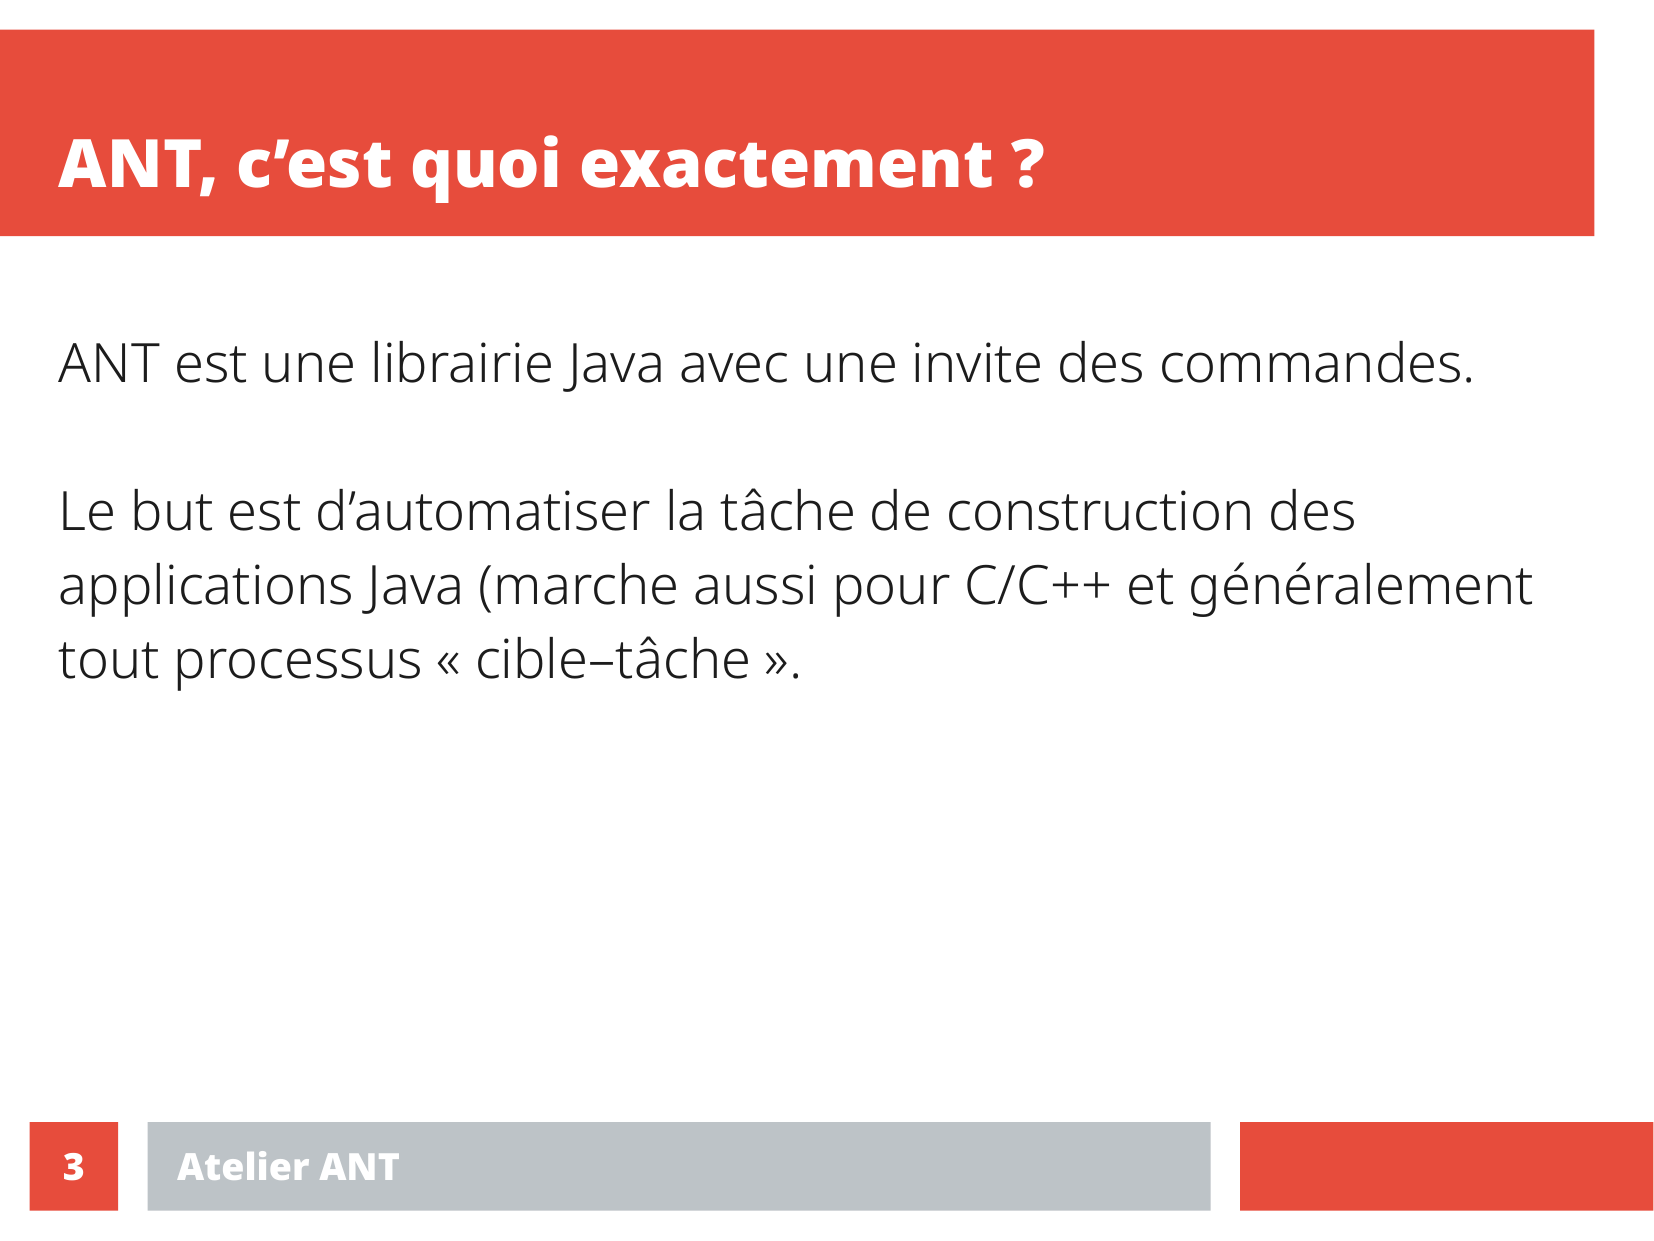

# ANT, c’est quoi exactement ?
ANT est une librairie Java avec une invite des commandes.
Le but est d’automatiser la tâche de construction des applications Java (marche aussi pour C/C++ et généralement tout processus « cible–tâche ».
3
Atelier ANT